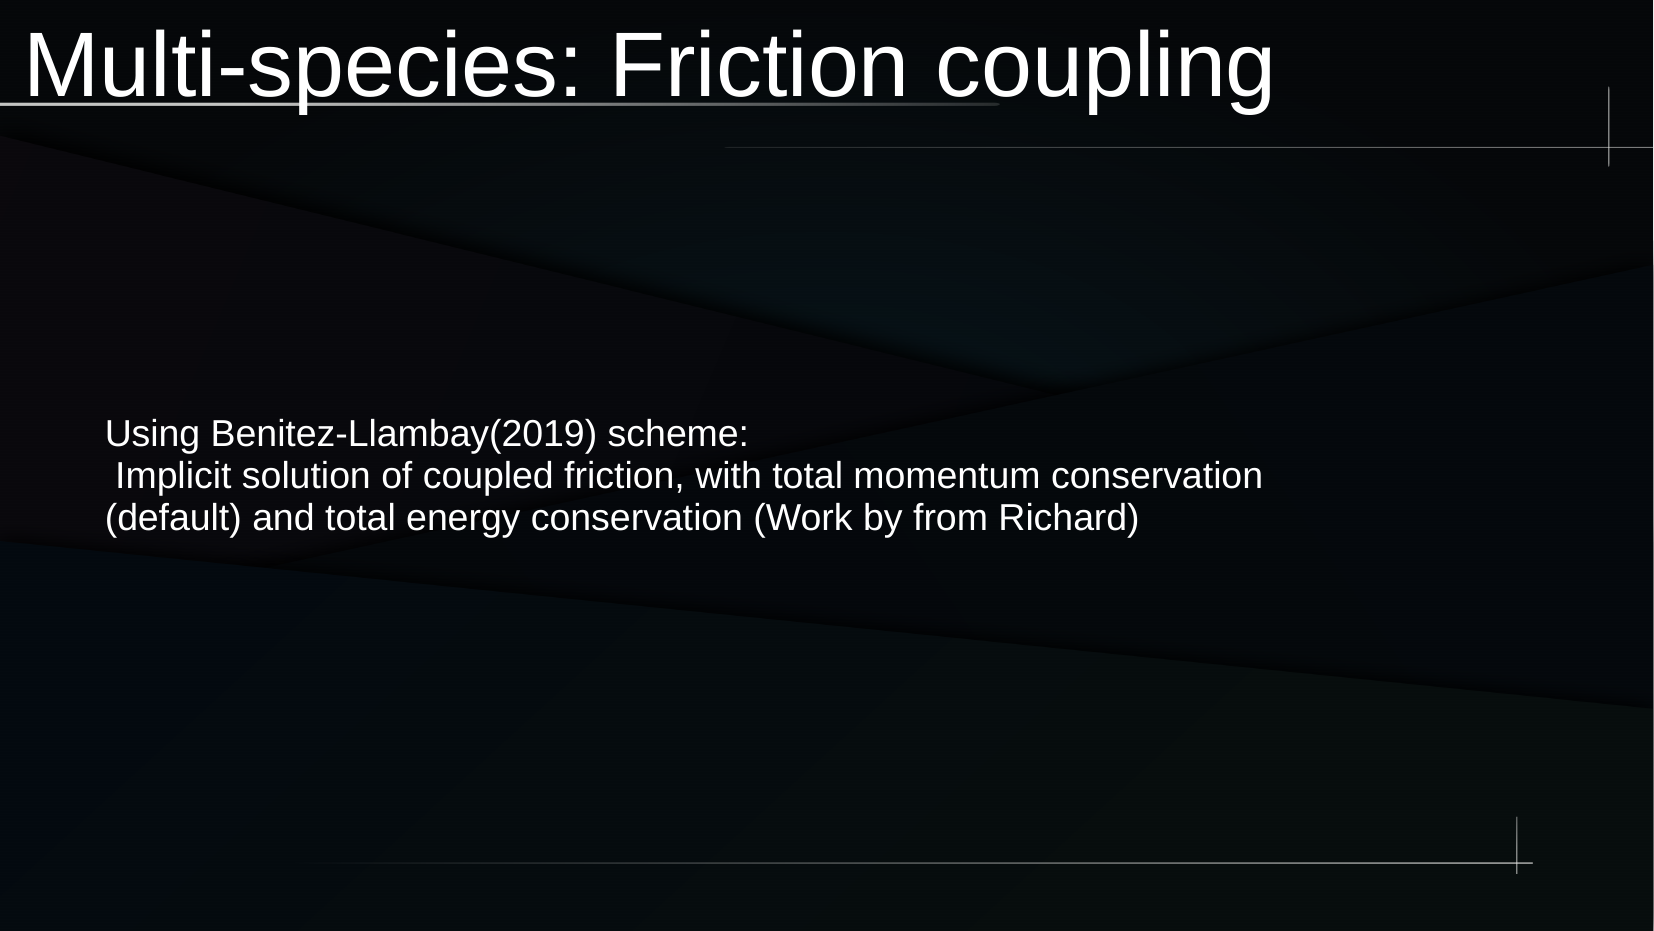

# Multi-species: Friction coupling
Using Benitez-Llambay(2019) scheme:
 Implicit solution of coupled friction, with total momentum conservation (default) and total energy conservation (Work by from Richard)